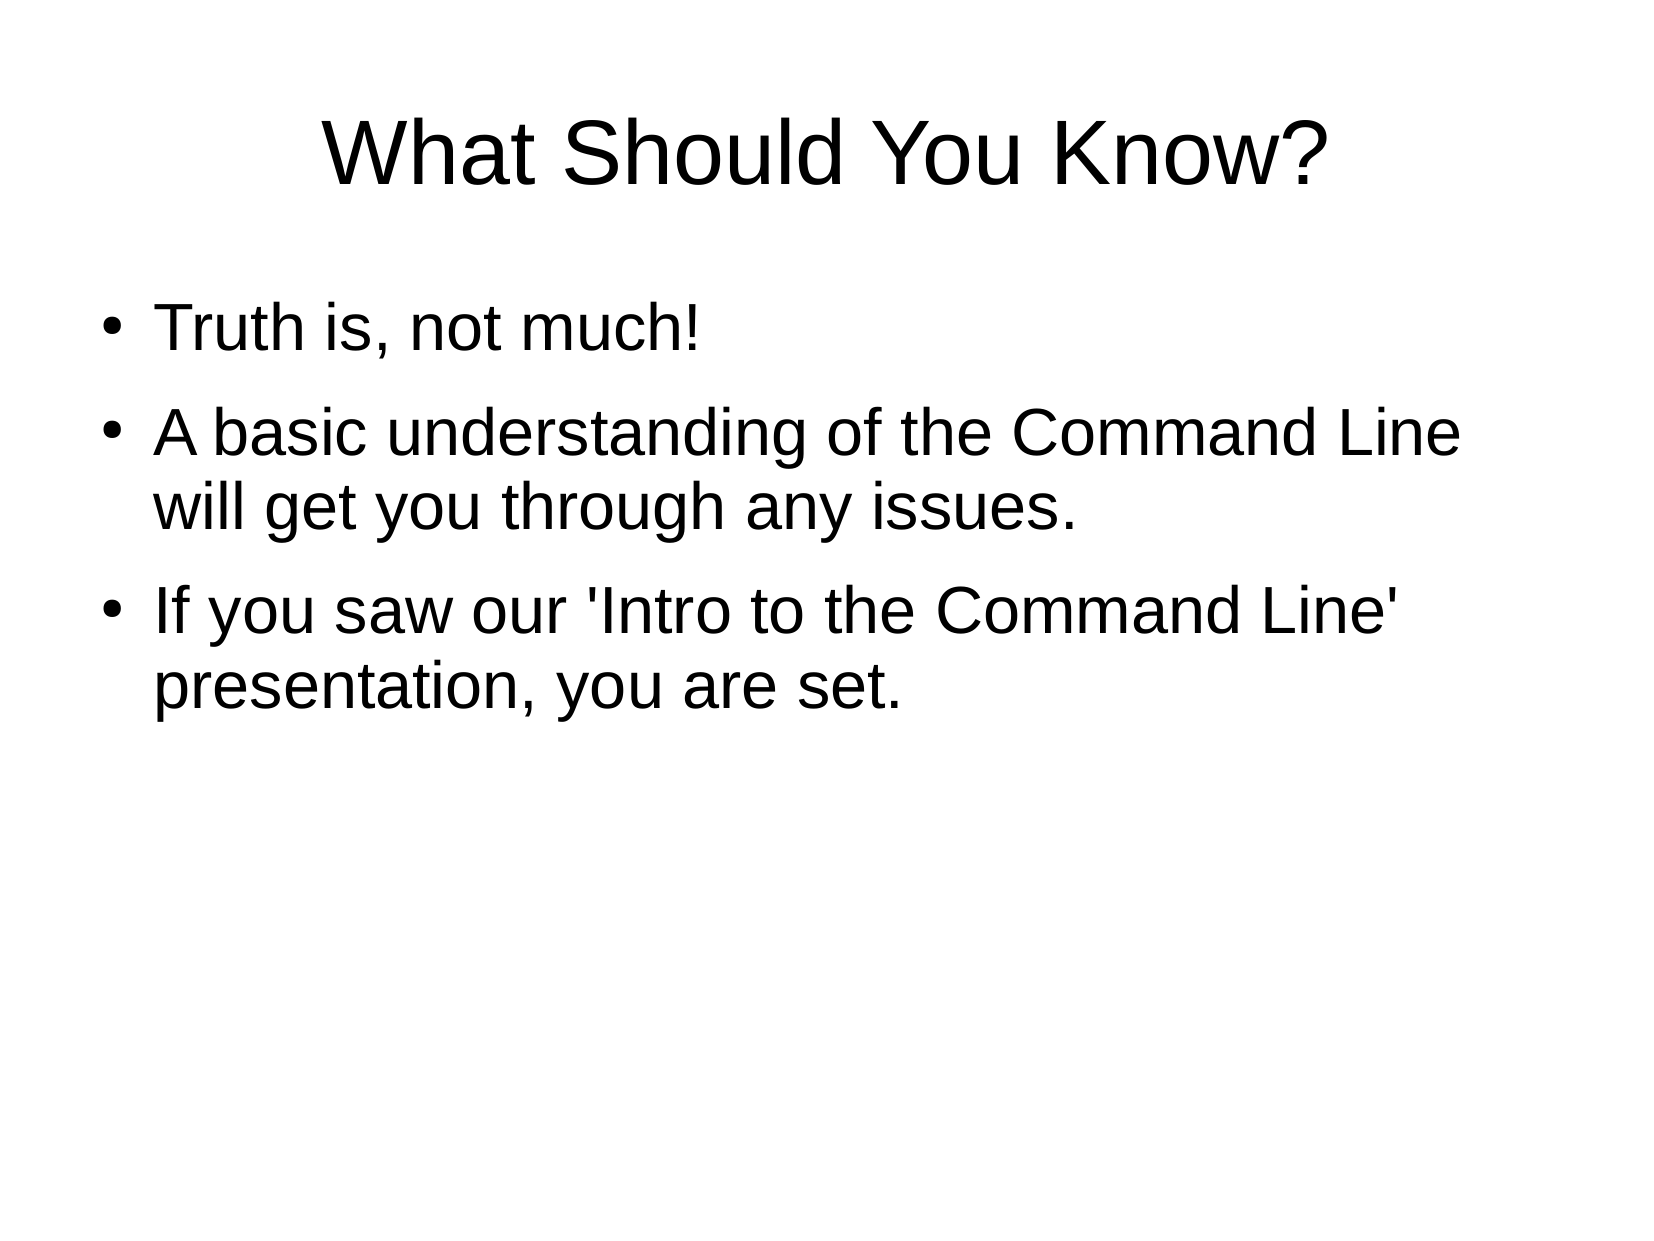

# What Should You Know?
Truth is, not much!
A basic understanding of the Command Line will get you through any issues.
If you saw our 'Intro to the Command Line' presentation, you are set.